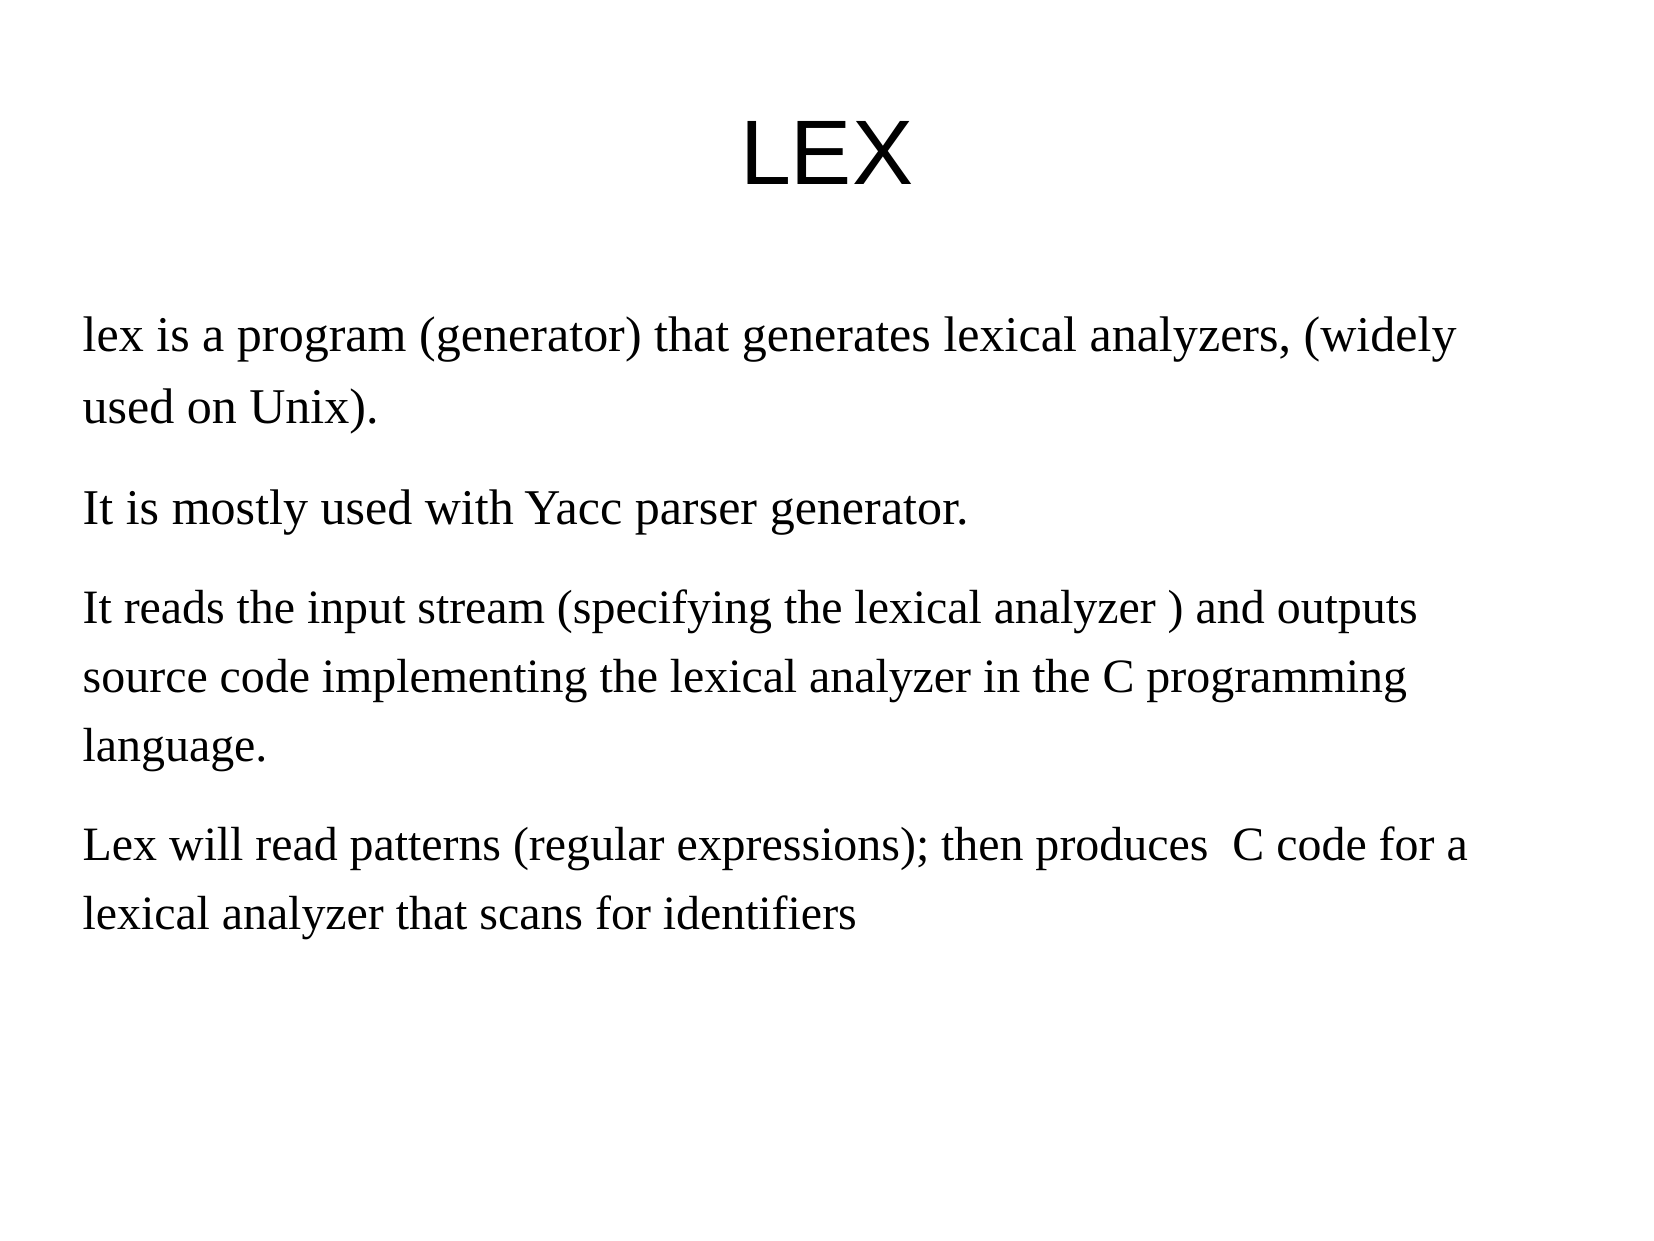

# LEX
lex is a program (generator) that generates lexical analyzers, (widely used on Unix).
It is mostly used with Yacc parser generator.
It reads the input stream (specifying the lexical analyzer ) and outputs source code implementing the lexical analyzer in the C programming language.
Lex will read patterns (regular expressions); then produces C code for a lexical analyzer that scans for identifiers